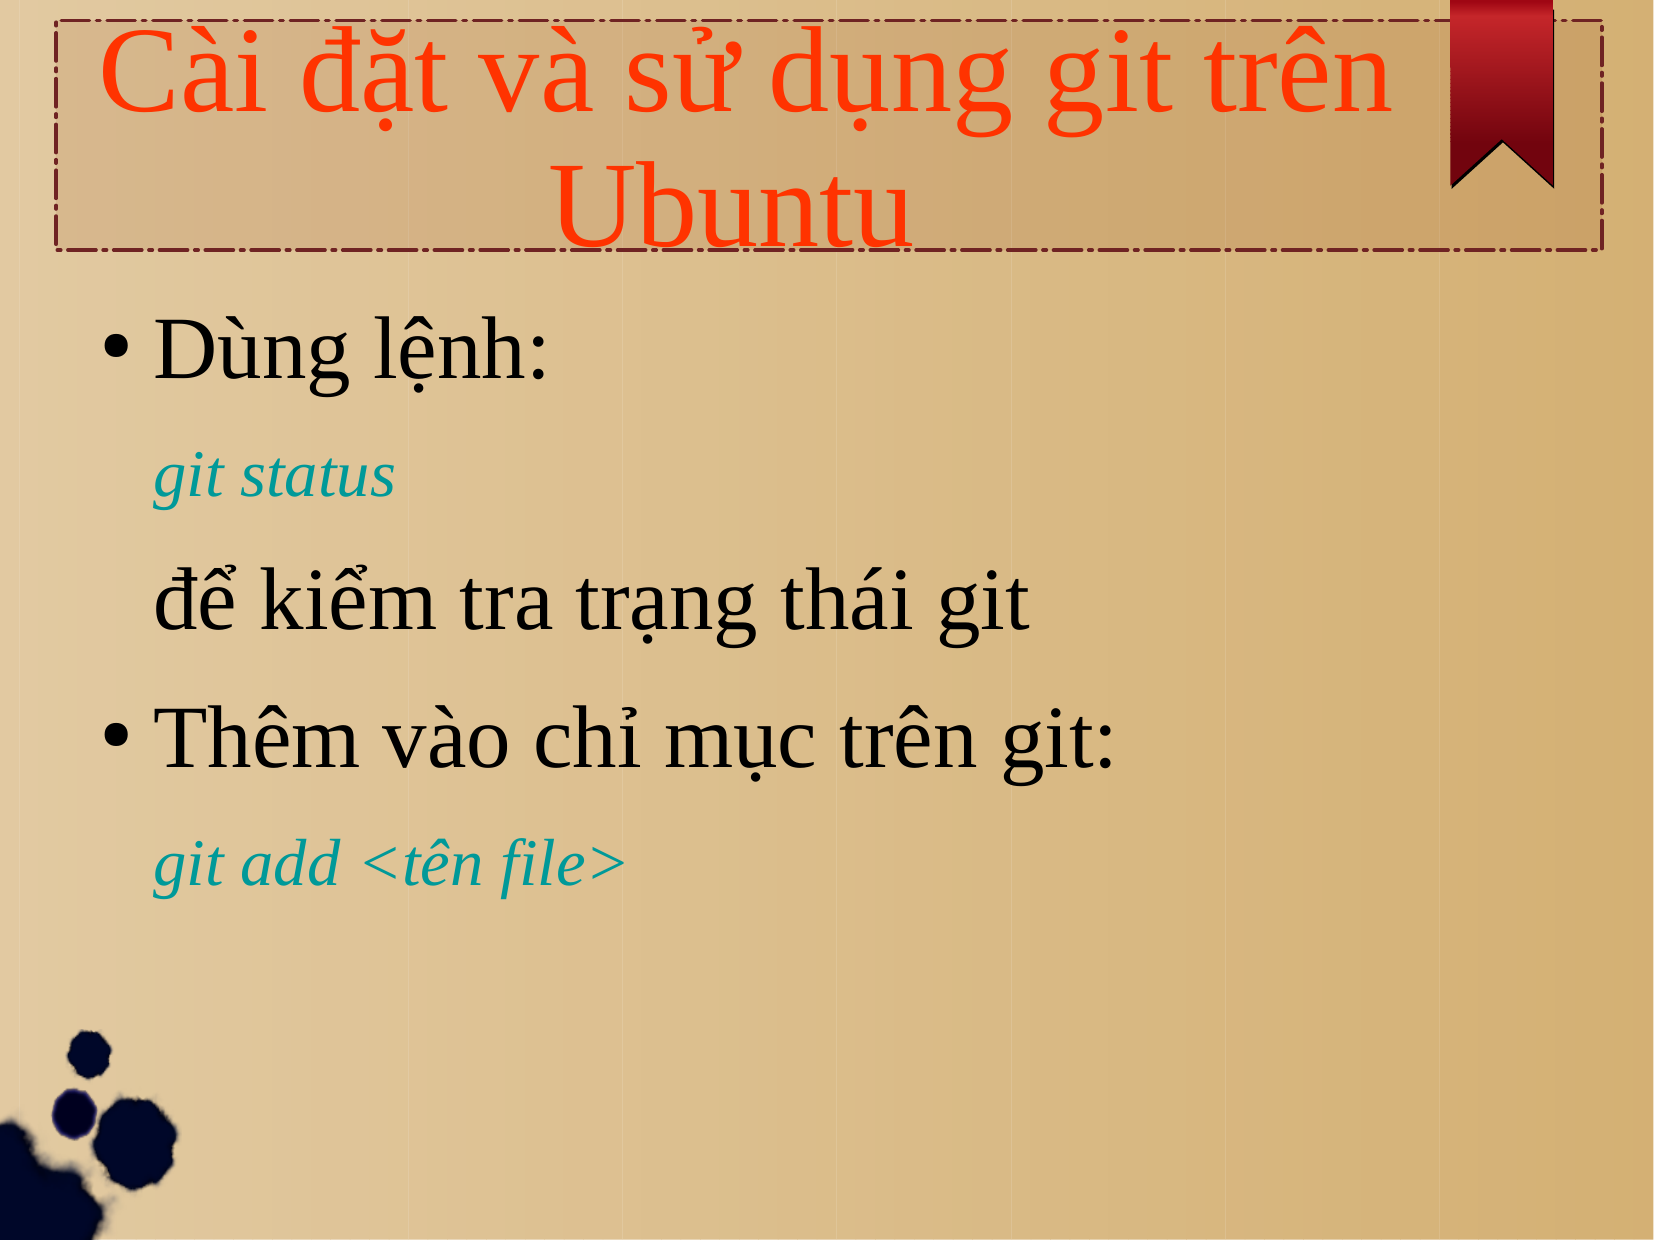

# Cài đặt và sử dụng git trên Ubuntu
Dùng lệnh:
git status
để kiểm tra trạng thái git
Thêm vào chỉ mục trên git:
git add <tên file>